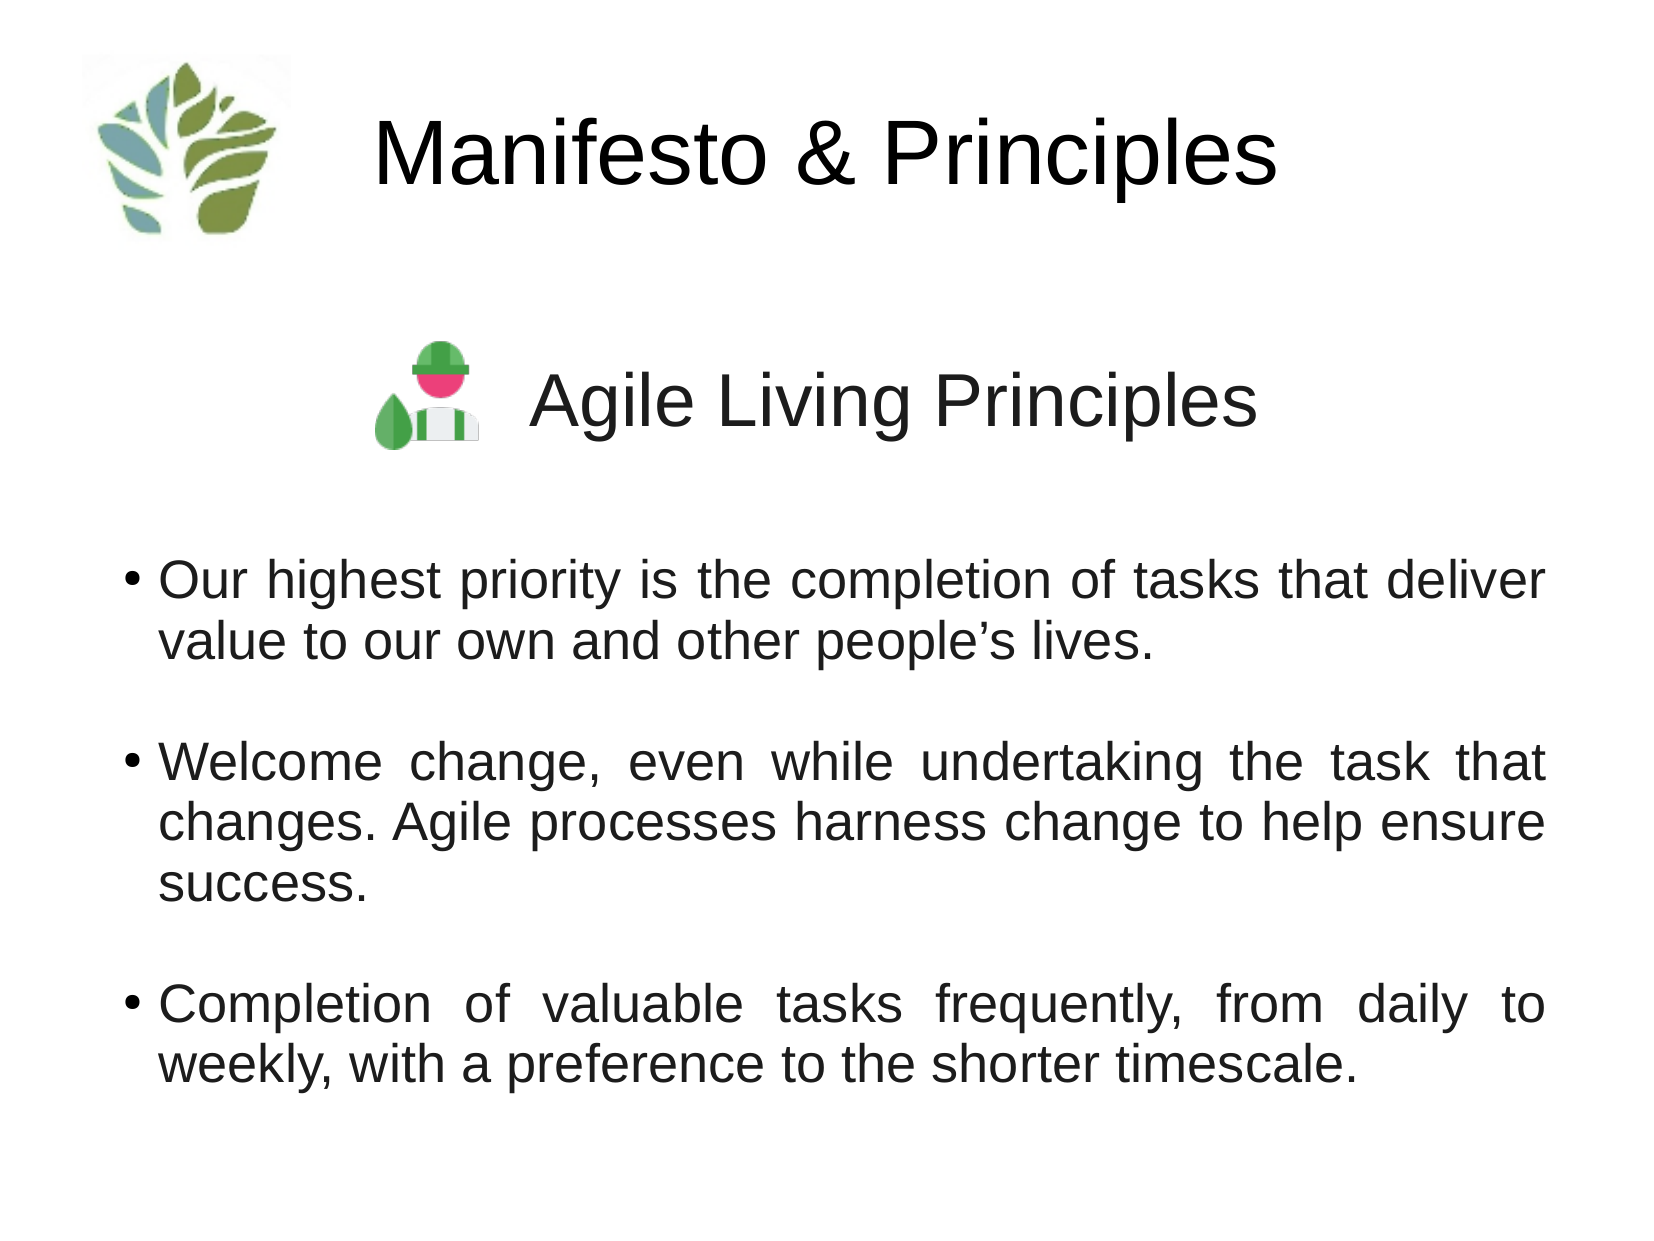

# Manifesto & Principles
Agile Living Principles
Our highest priority is the completion of tasks that deliver value to our own and other people’s lives.
Welcome change, even while undertaking the task that changes. Agile processes harness change to help ensure success.
Completion of valuable tasks frequently, from daily to weekly, with a preference to the shorter timescale.